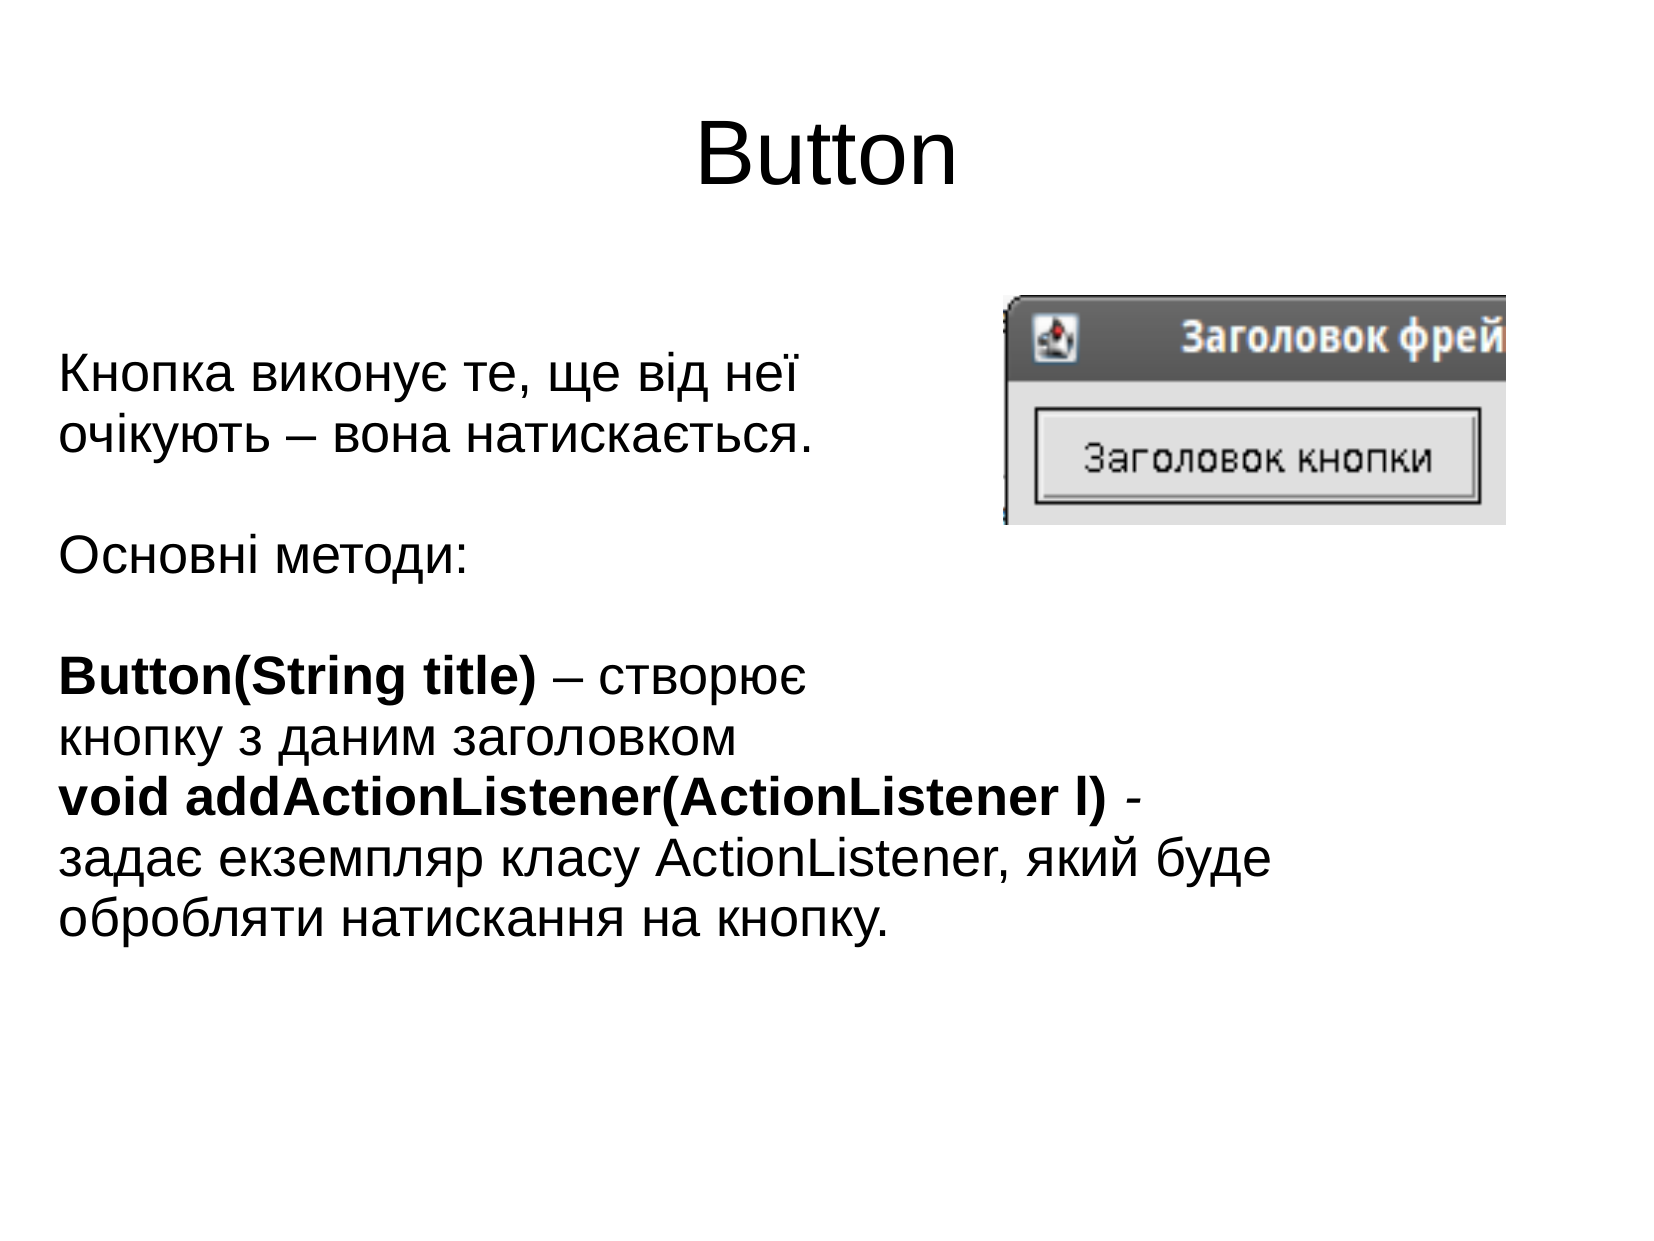

# Button
Кнопка виконує те, ще від неї
очікують – вона натискається.
Основні методи:
Button(String title) – створює
кнопку з даним заголовком
void addActionListener(ActionListener l) -
задає екземпляр класу ActionListener, який буде обробляти натискання на кнопку.